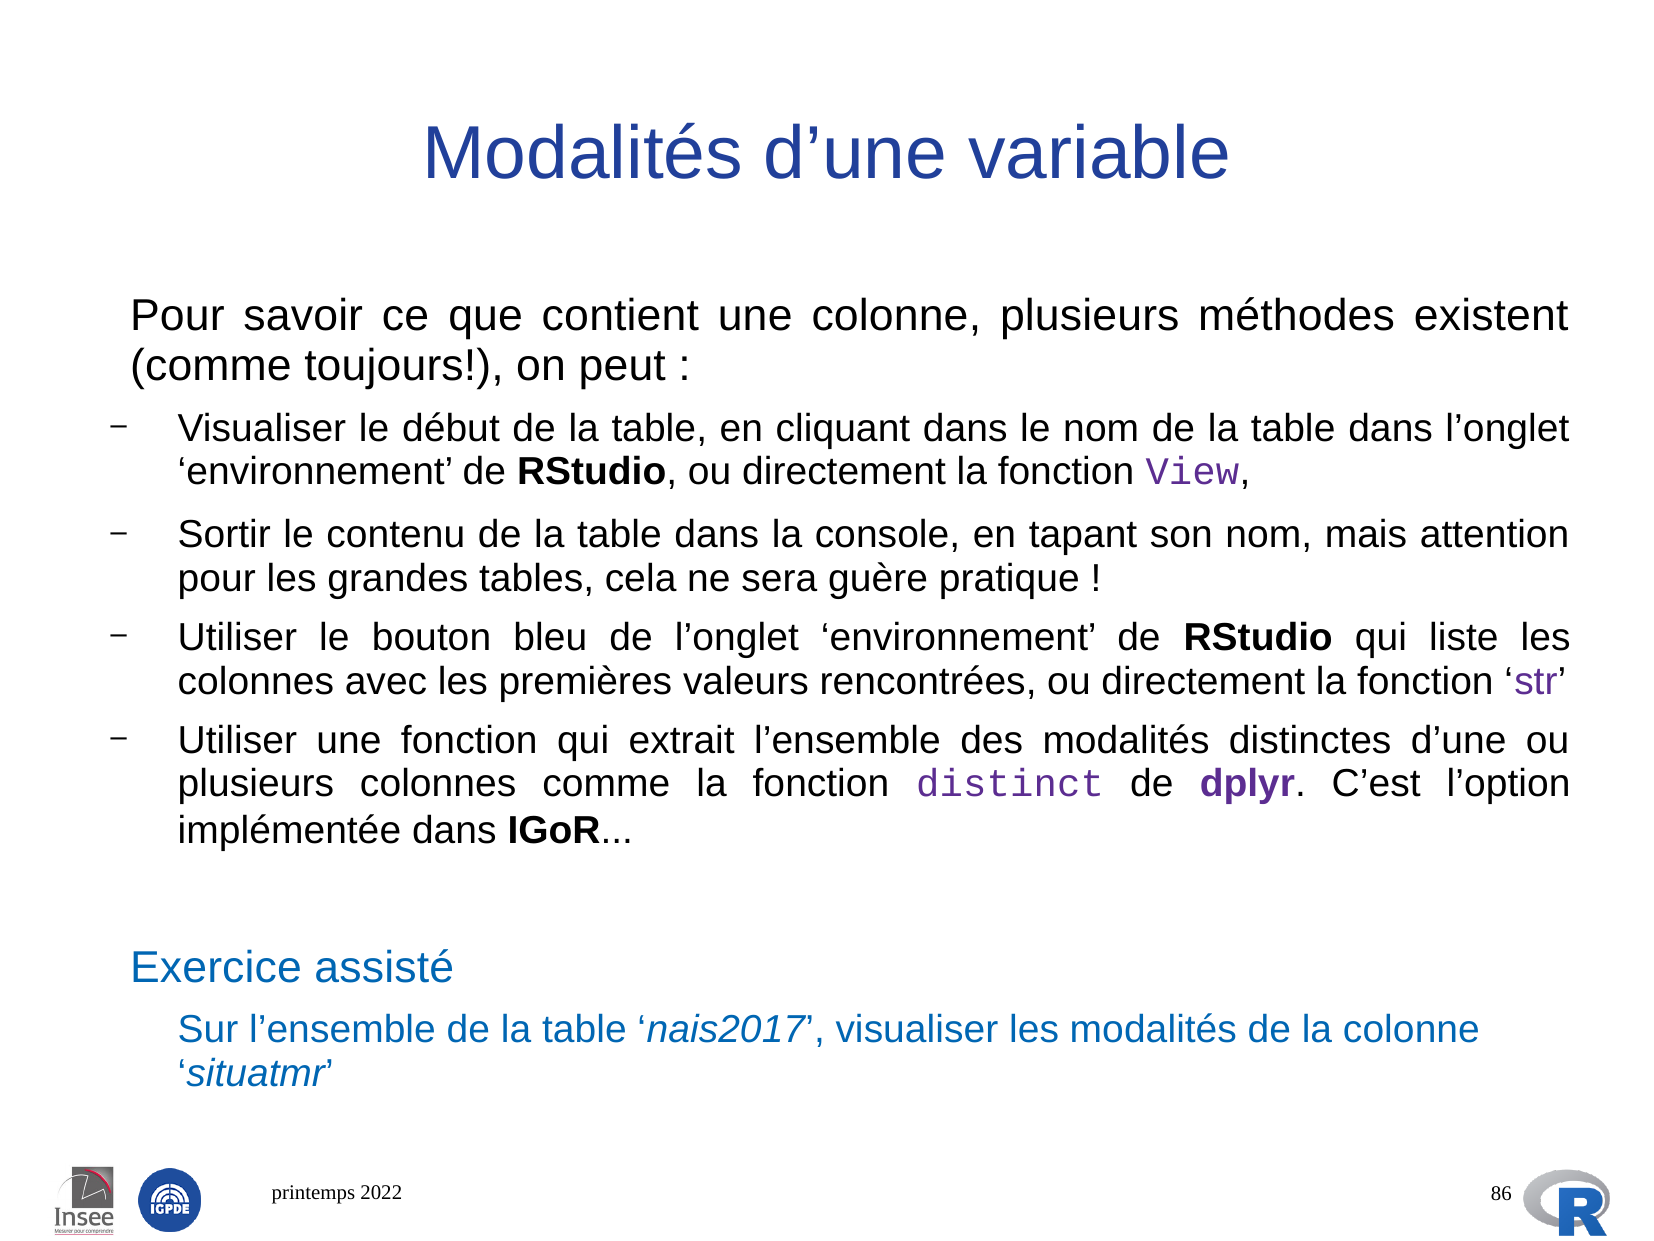

# Modalités d’une variable
Pour savoir ce que contient une colonne, plusieurs méthodes existent (comme toujours!), on peut :
Visualiser le début de la table, en cliquant dans le nom de la table dans l’onglet ‘environnement’ de RStudio, ou directement la fonction View,
Sortir le contenu de la table dans la console, en tapant son nom, mais attention pour les grandes tables, cela ne sera guère pratique !
Utiliser le bouton bleu de l’onglet ‘environnement’ de RStudio qui liste les colonnes avec les premières valeurs rencontrées, ou directement la fonction ‘str’
Utiliser une fonction qui extrait l’ensemble des modalités distinctes d’une ou plusieurs colonnes comme la fonction distinct de dplyr. C’est l’option implémentée dans IGoR...
Exercice assisté
Sur l’ensemble de la table ‘nais2017’, visualiser les modalités de la colonne ‘situatmr’
printemps 2022
86